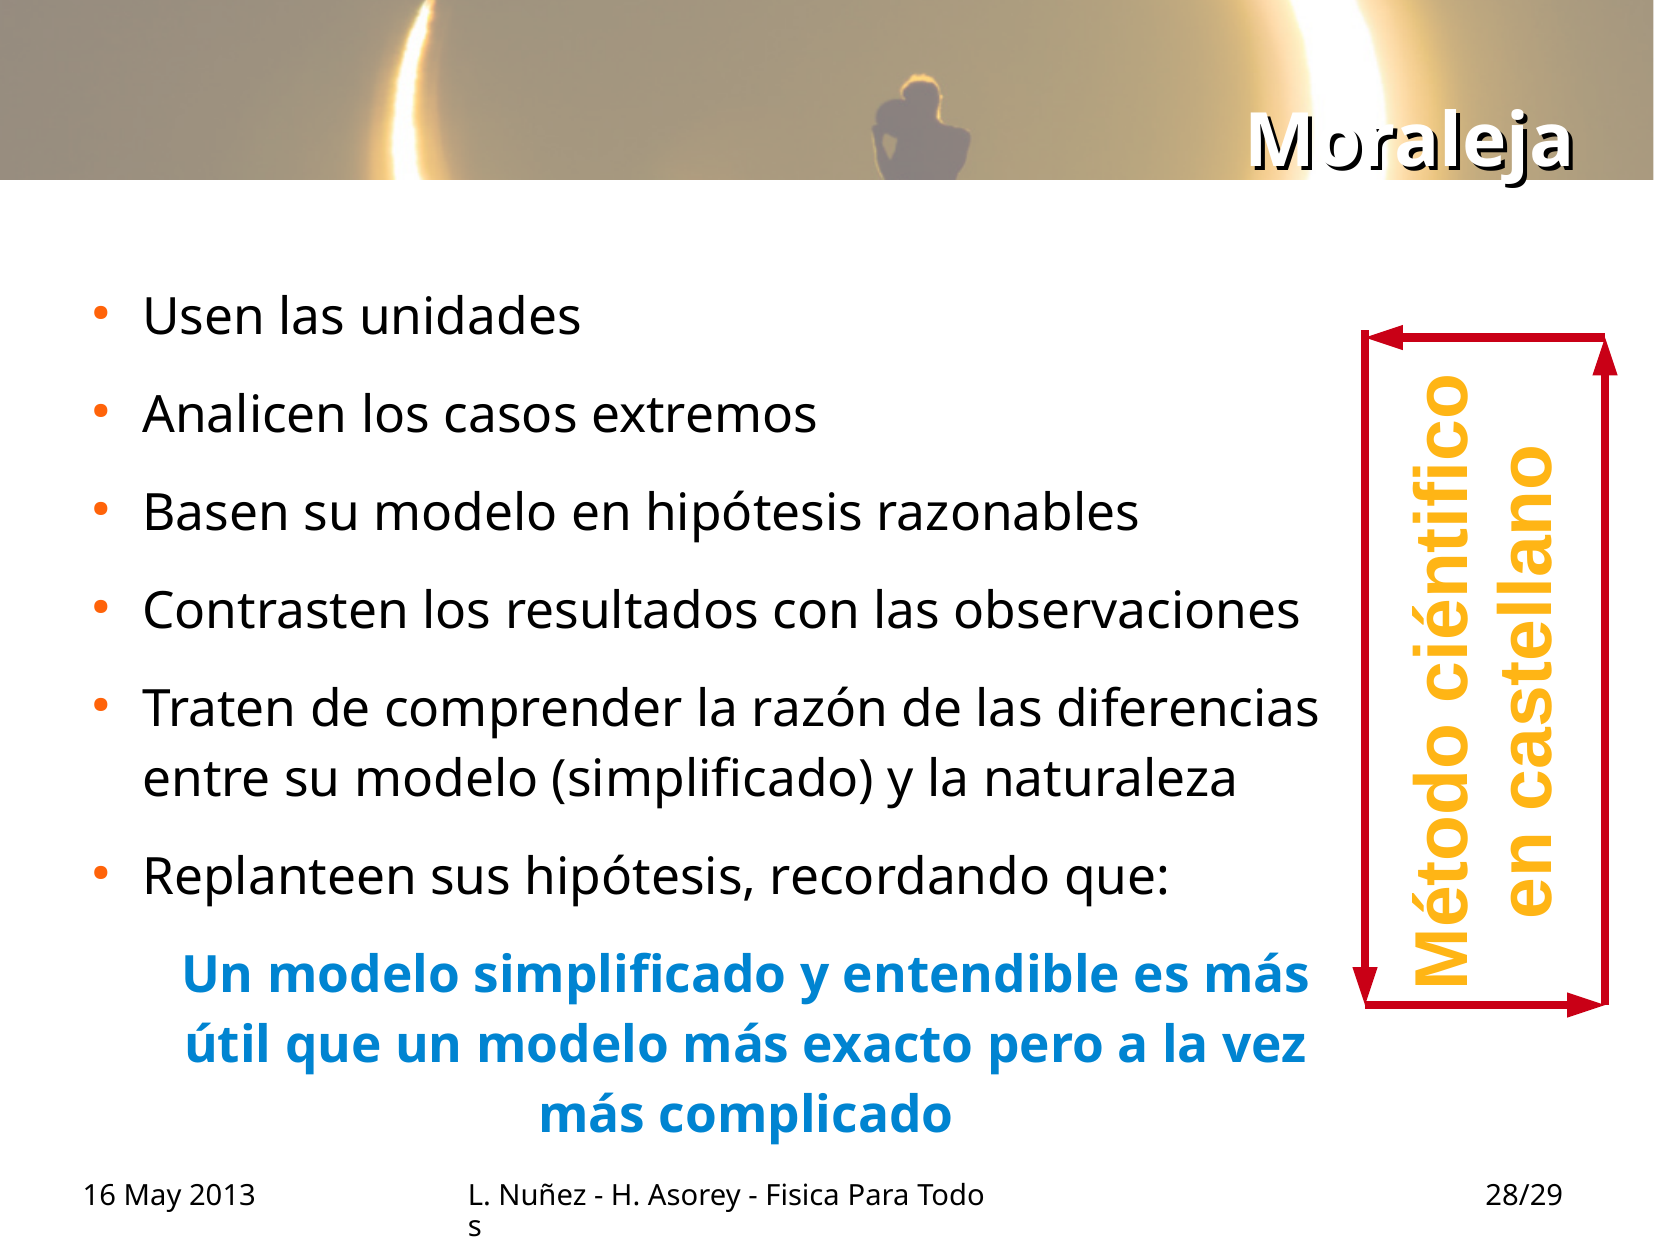

# Moraleja
Usen las unidades
Analicen los casos extremos
Basen su modelo en hipótesis razonables
Contrasten los resultados con las observaciones
Traten de comprender la razón de las diferencias entre su modelo (simplificado) y la naturaleza
Replanteen sus hipótesis, recordando que:
Un modelo simplificado y entendible es más útil que un modelo más exacto pero a la vez más complicado
Método ciéntifico en castellano
16 May 2013
L. Nuñez - H. Asorey - Fisica Para Todos
28